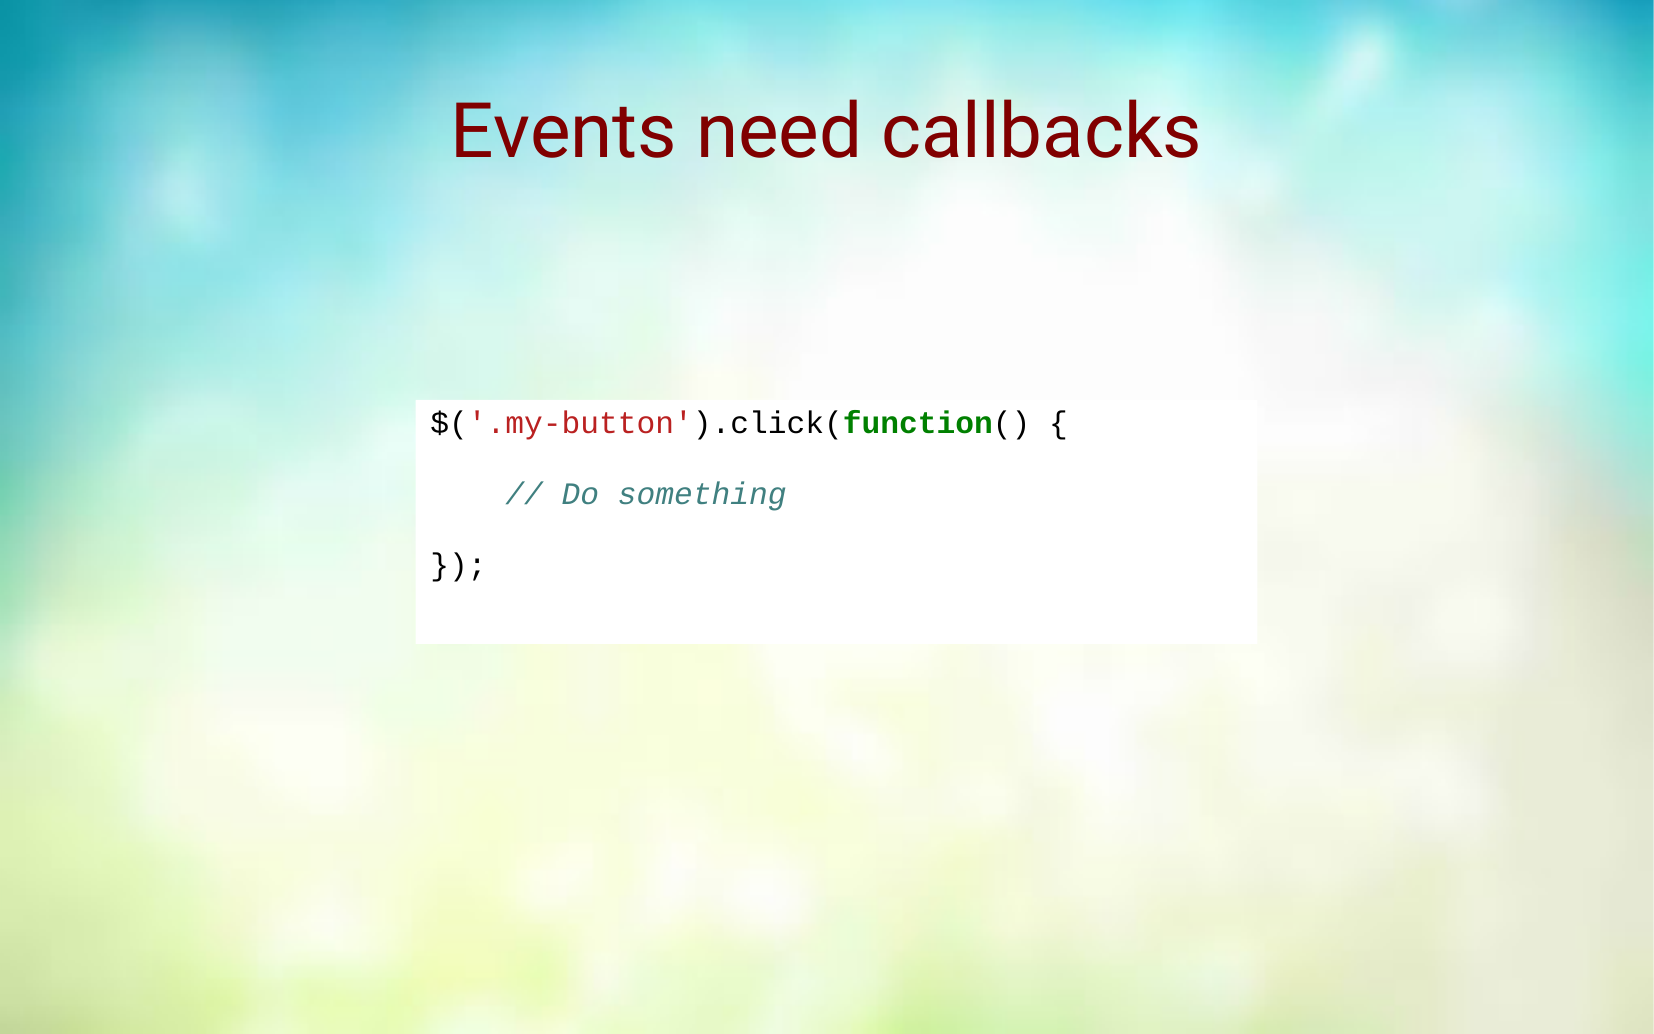

# Events need callbacks
$('.my-button').click(function() {
 // Do something
});